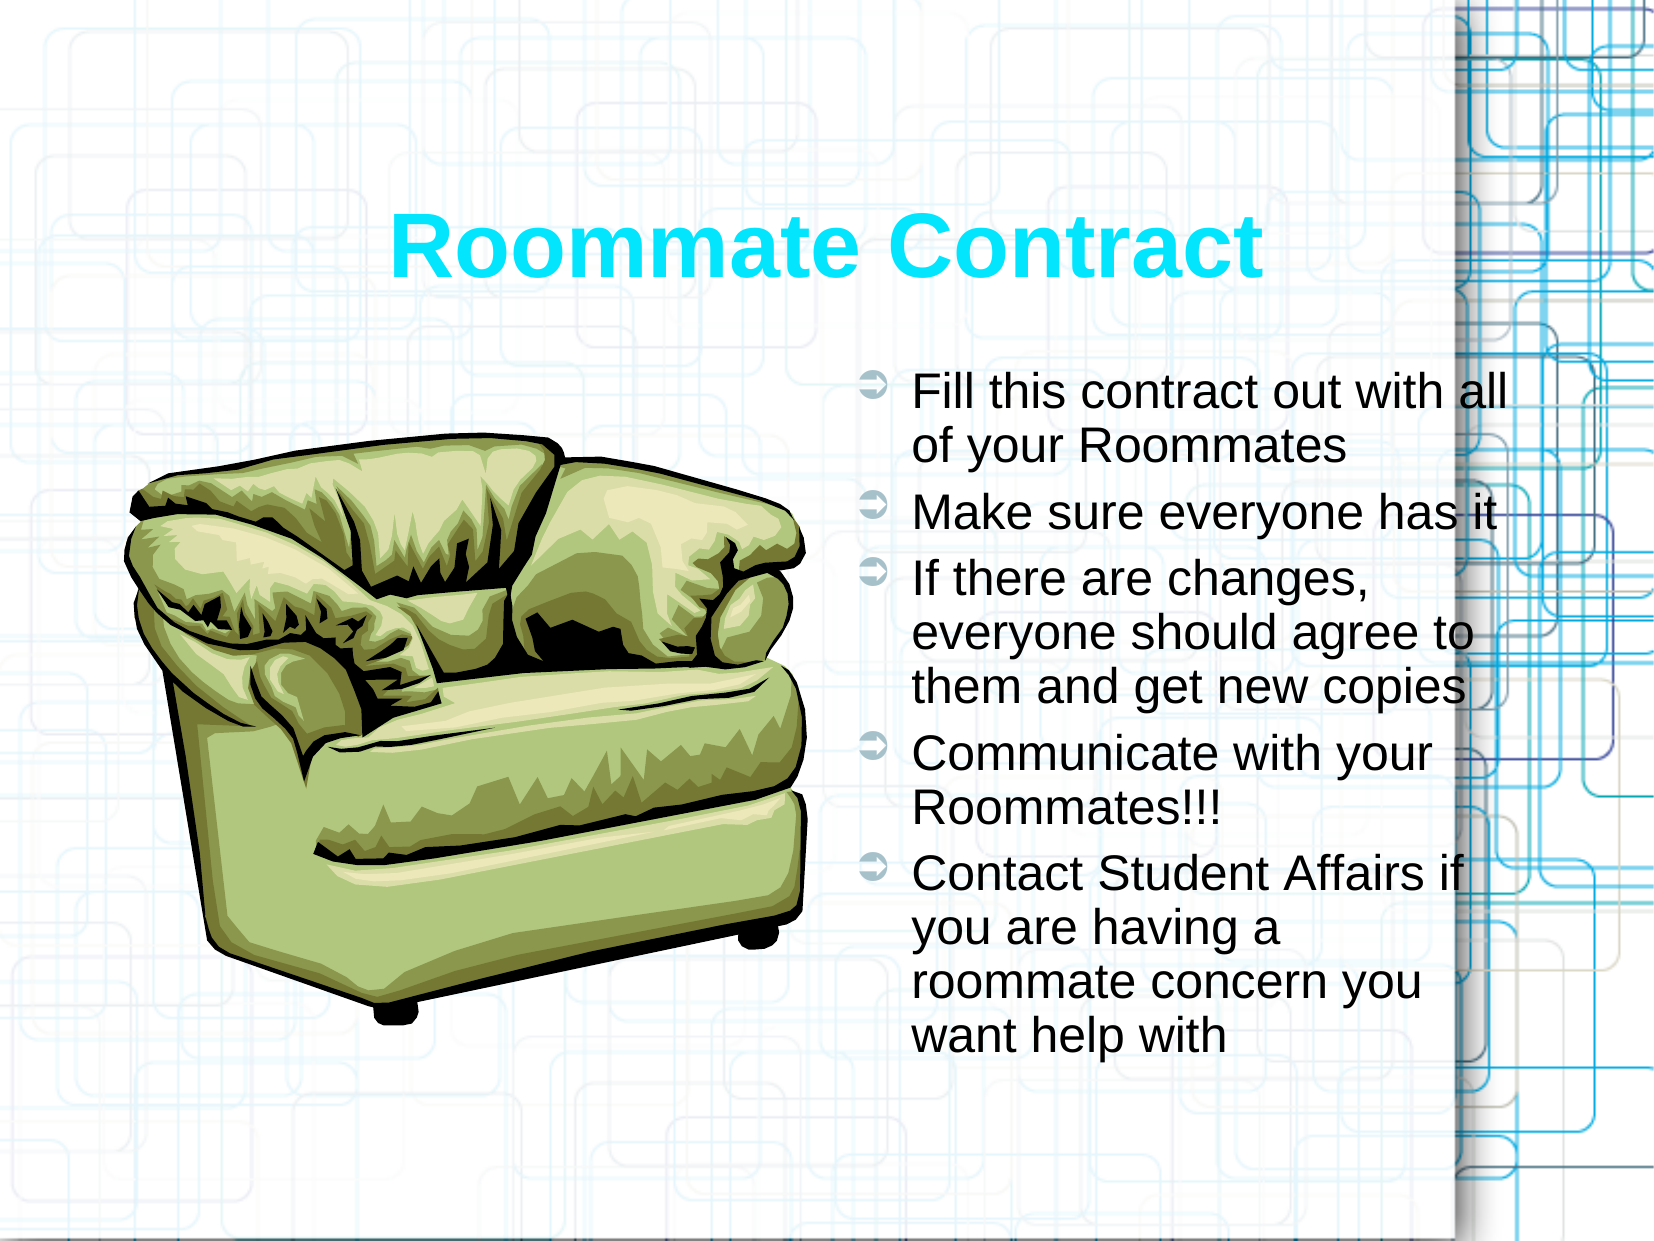

# Roommate Contract
Fill this contract out with all of your Roommates
Make sure everyone has it
If there are changes, everyone should agree to them and get new copies
Communicate with your Roommates!!!
Contact Student Affairs if you are having a roommate concern you want help with